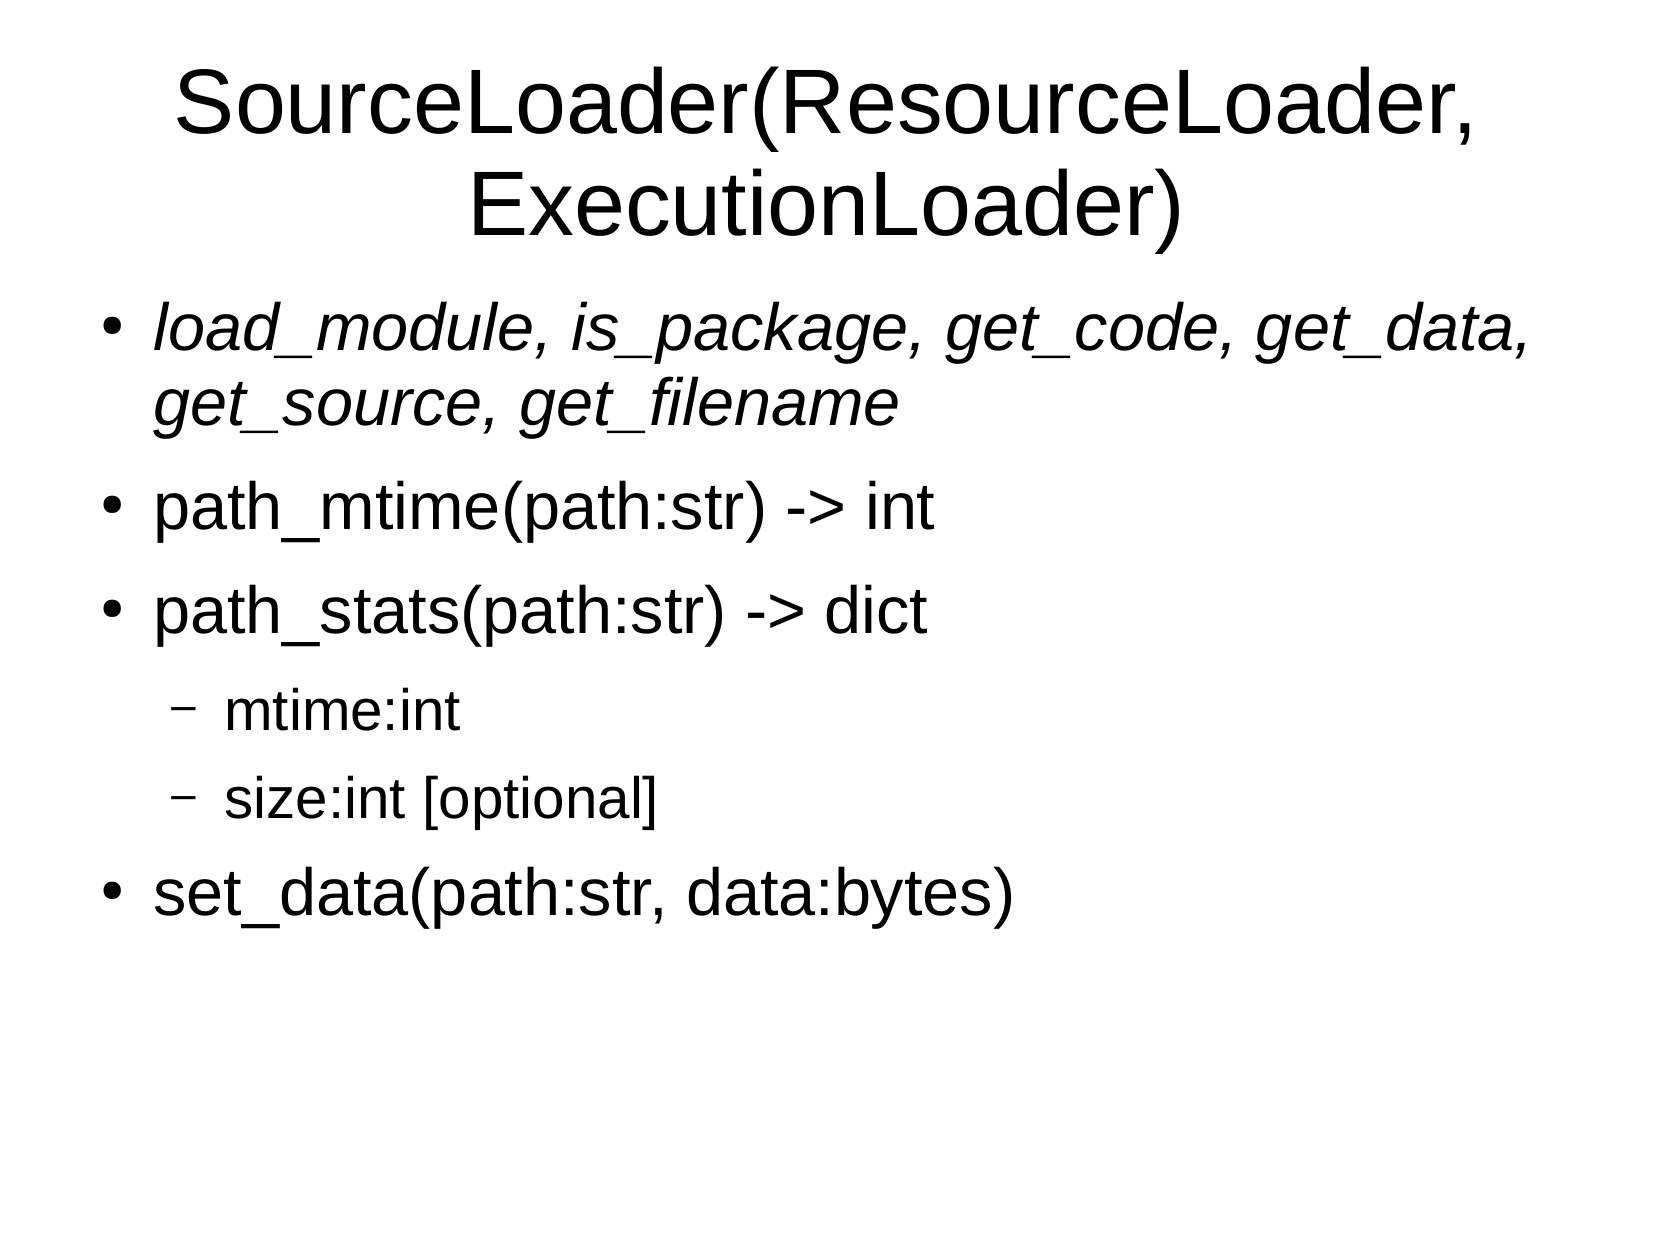

# SourceLoader(ResourceLoader, ExecutionLoader)
load_module, is_package, get_code, get_data, get_source, get_filename
path_mtime(path:str) -> int
path_stats(path:str) -> dict
mtime:int
size:int [optional]
set_data(path:str, data:bytes)